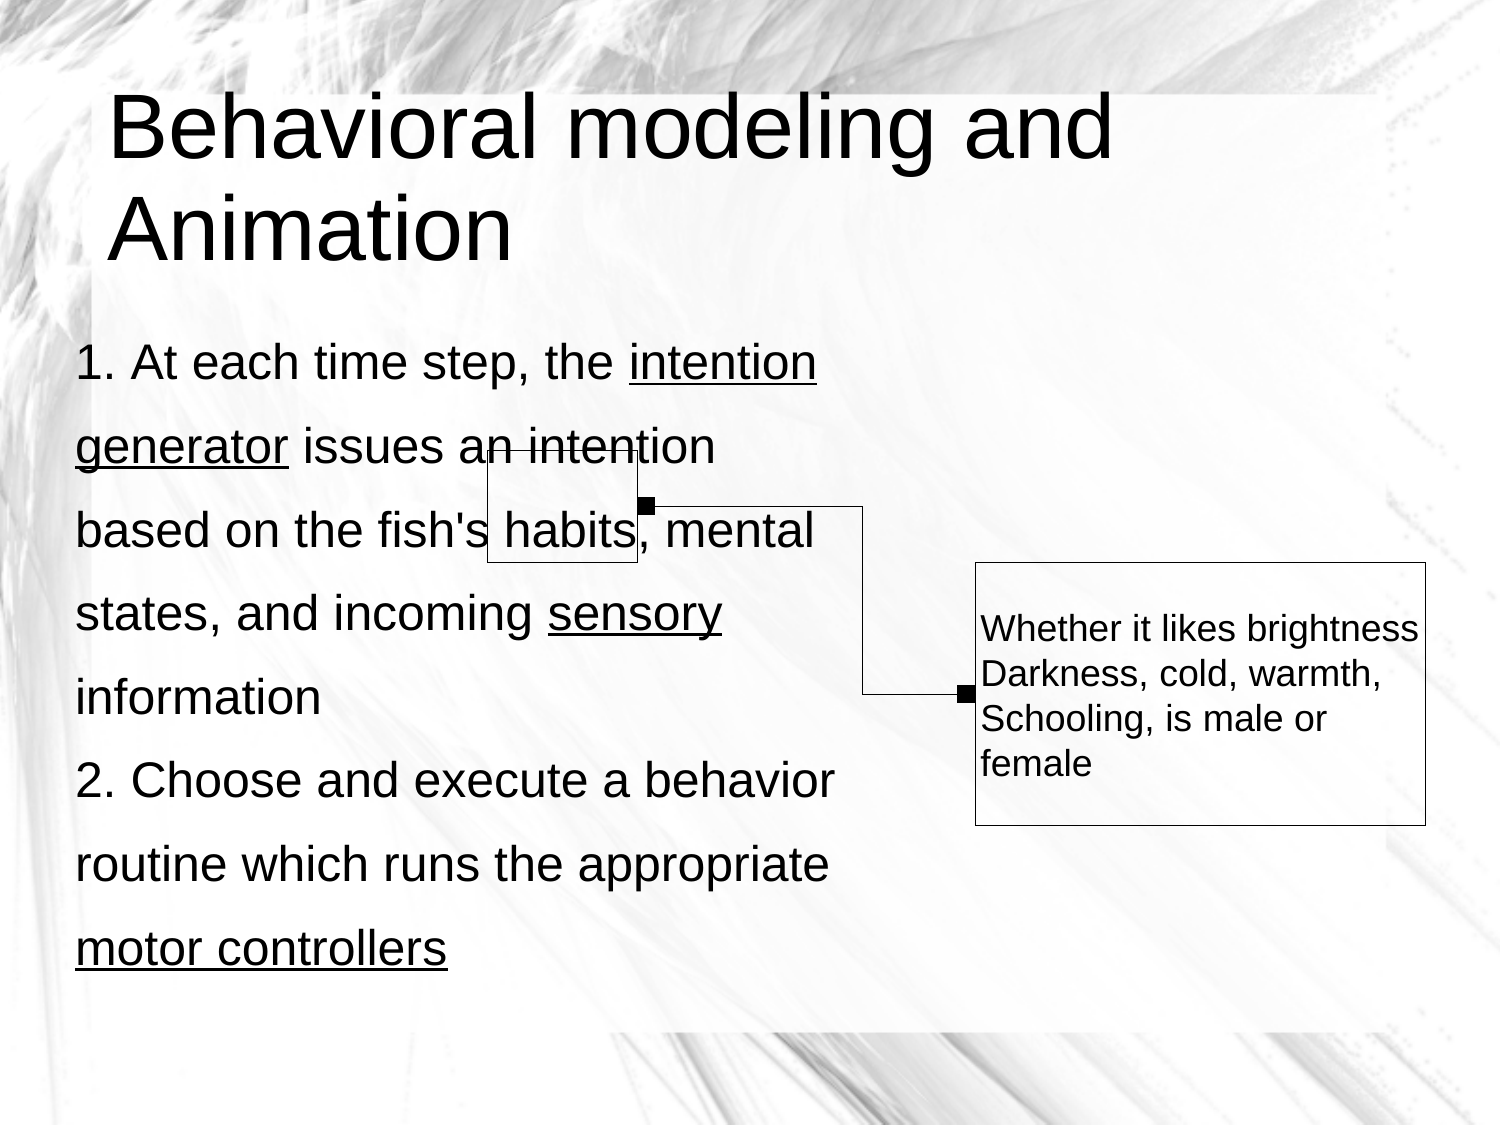

# Behavioral modeling and Animation
 At each time step, the intention generator issues an intention based on the fish's habits, mental states, and incoming sensory information
 Choose and execute a behavior routine which runs the appropriate motor controllers
Whether it likes brightness
Darkness, cold, warmth,
Schooling, is male or
female